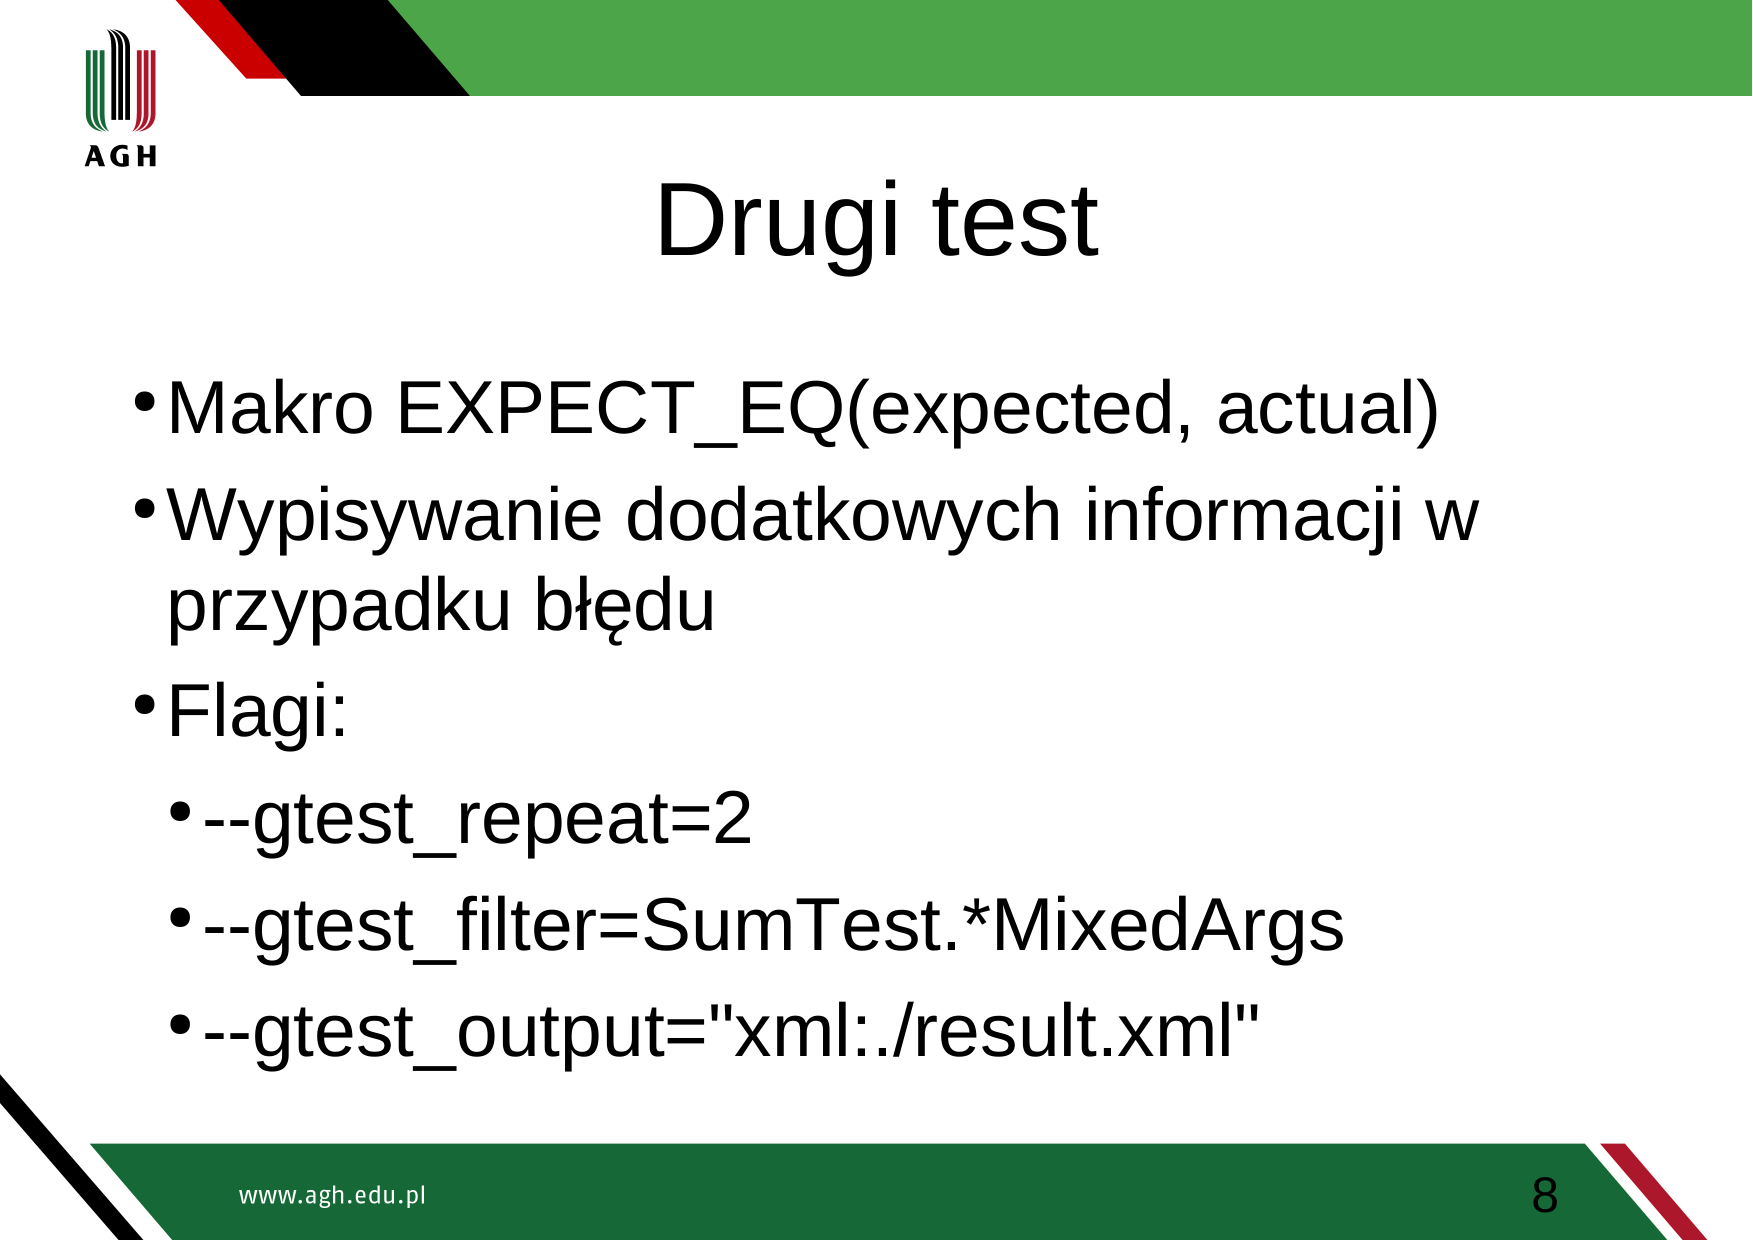

# Drugi test
Makro EXPECT_EQ(expected, actual)
Wypisywanie dodatkowych informacji w przypadku błędu
Flagi:
--gtest_repeat=2
--gtest_filter=SumTest.*MixedArgs
--gtest_output="xml:./result.xml"